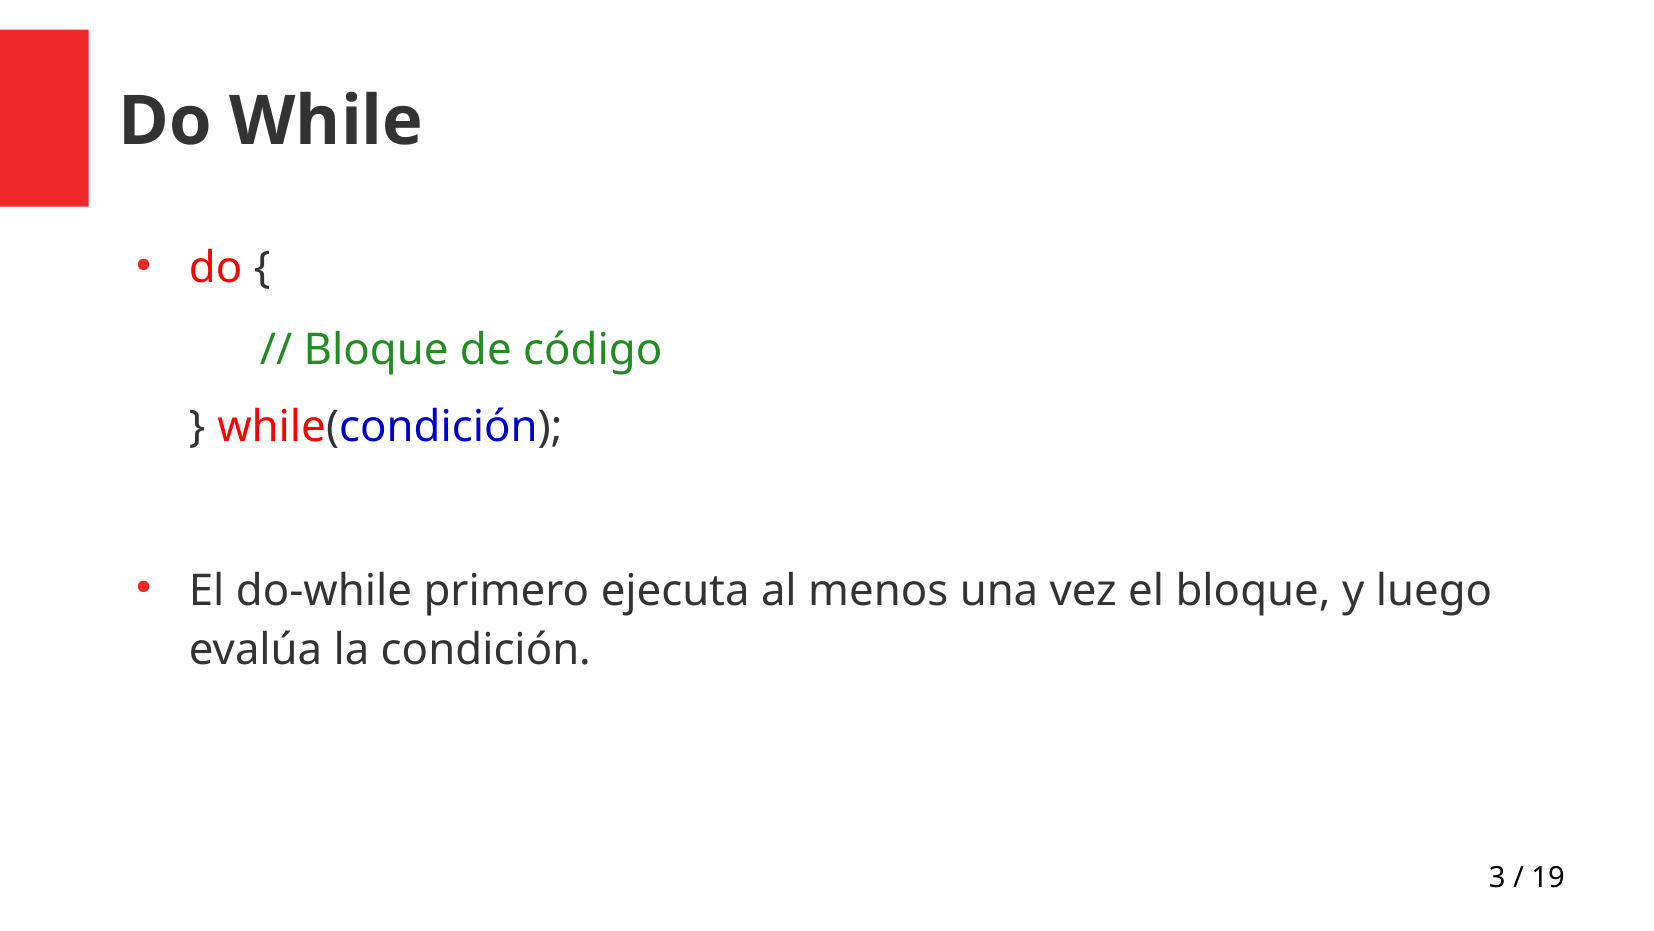

# Do While
do {
// Bloque de código
} while(condición);
El do-while primero ejecuta al menos una vez el bloque, y luego evalúa la condición.
3